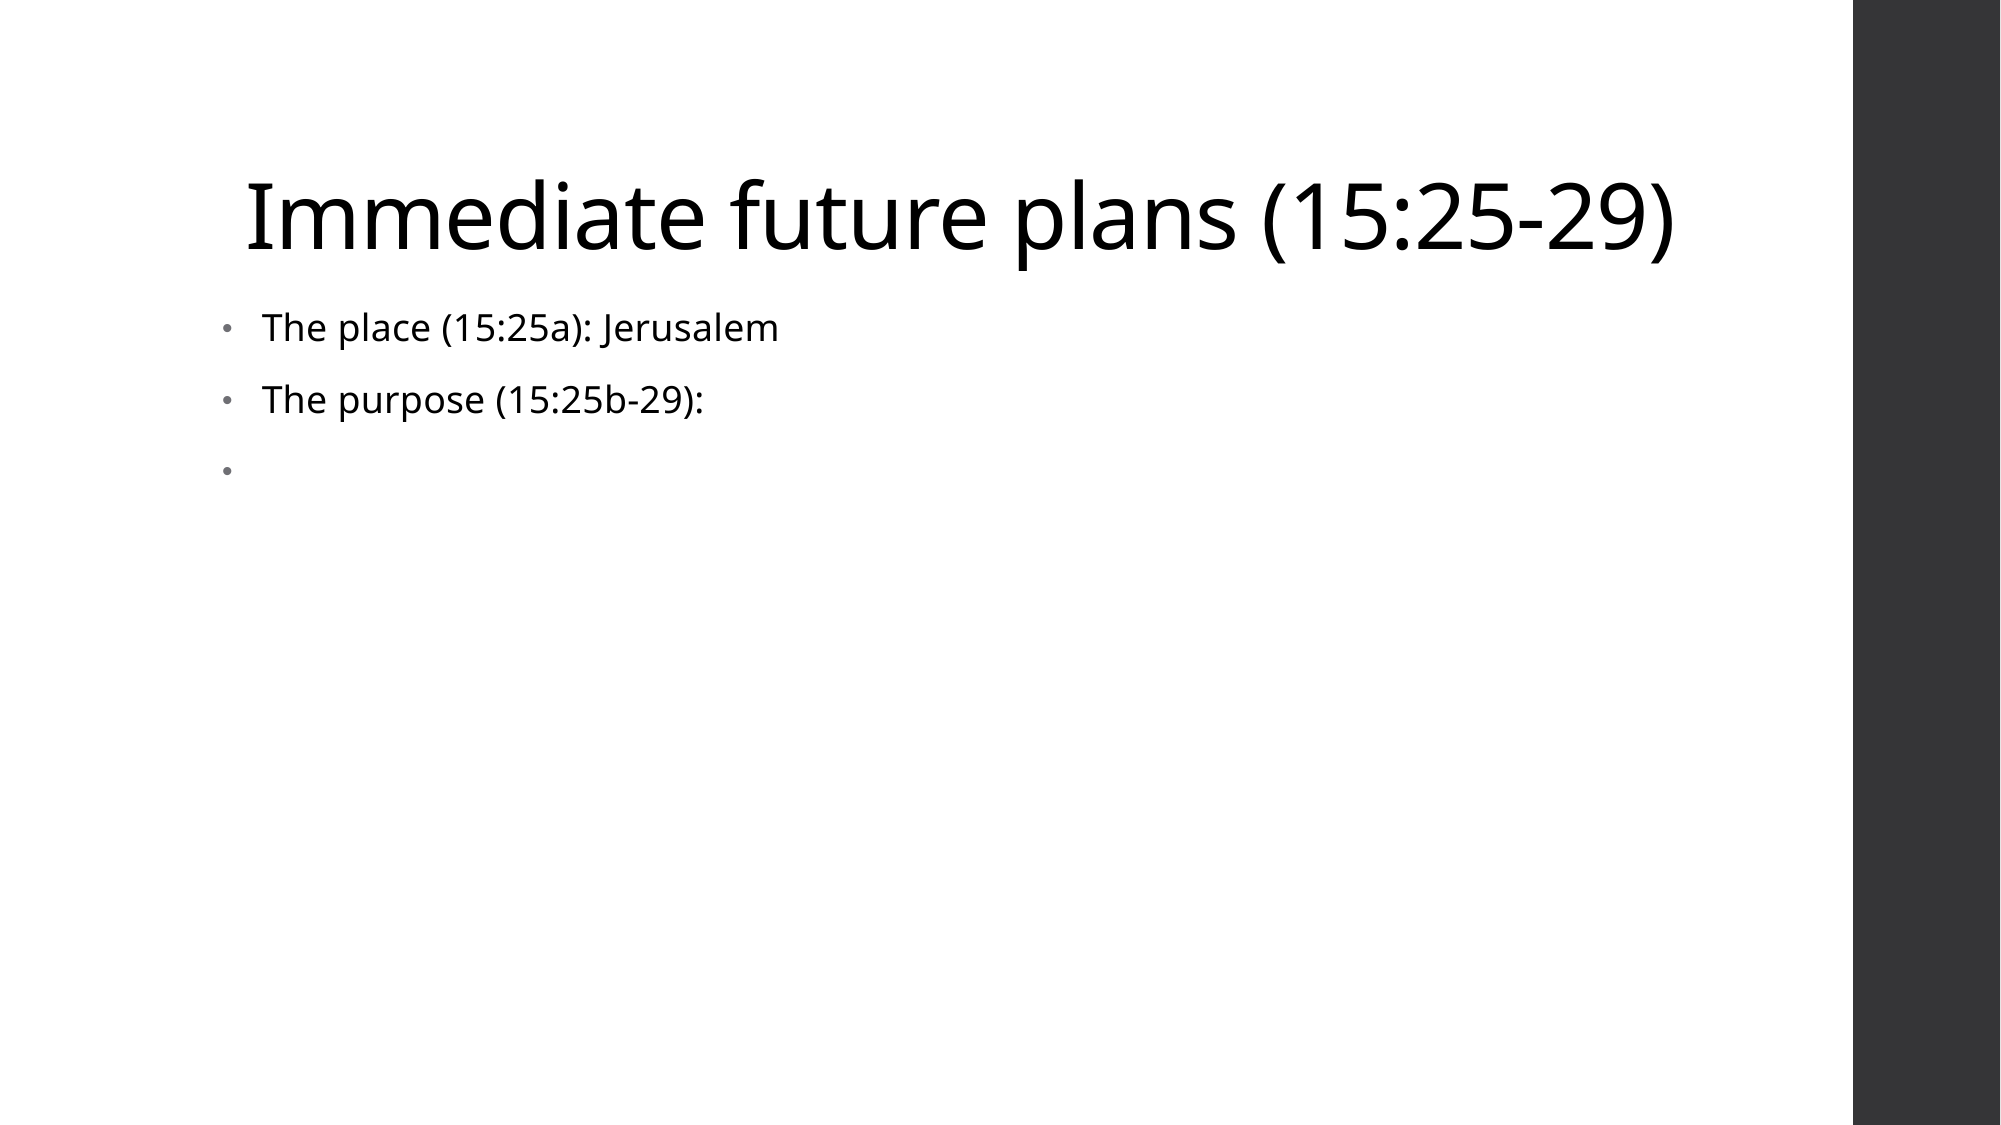

# Immediate future plans (15:25-29)
 The place (15:25a): Jerusalem
 The purpose (15:25b-29):